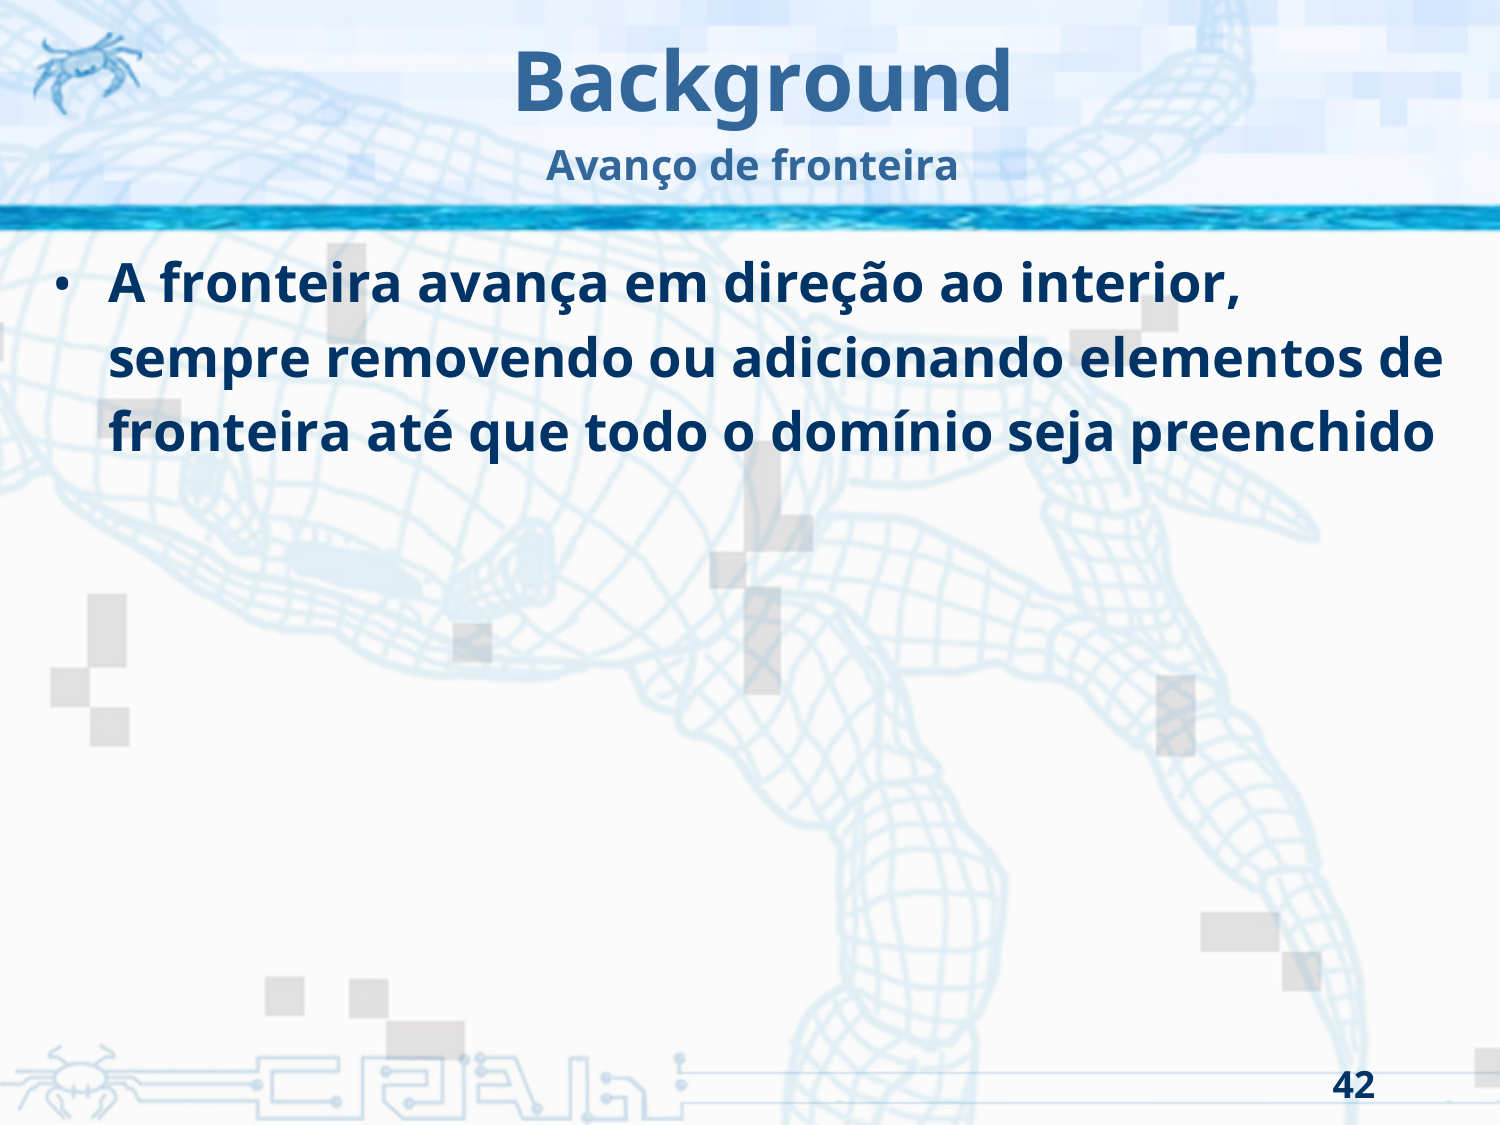

Background
Avanço de fronteira
A fronteira avança em direção ao interior, sempre removendo ou adicionando elementos de fronteira até que todo o domínio seja preenchido